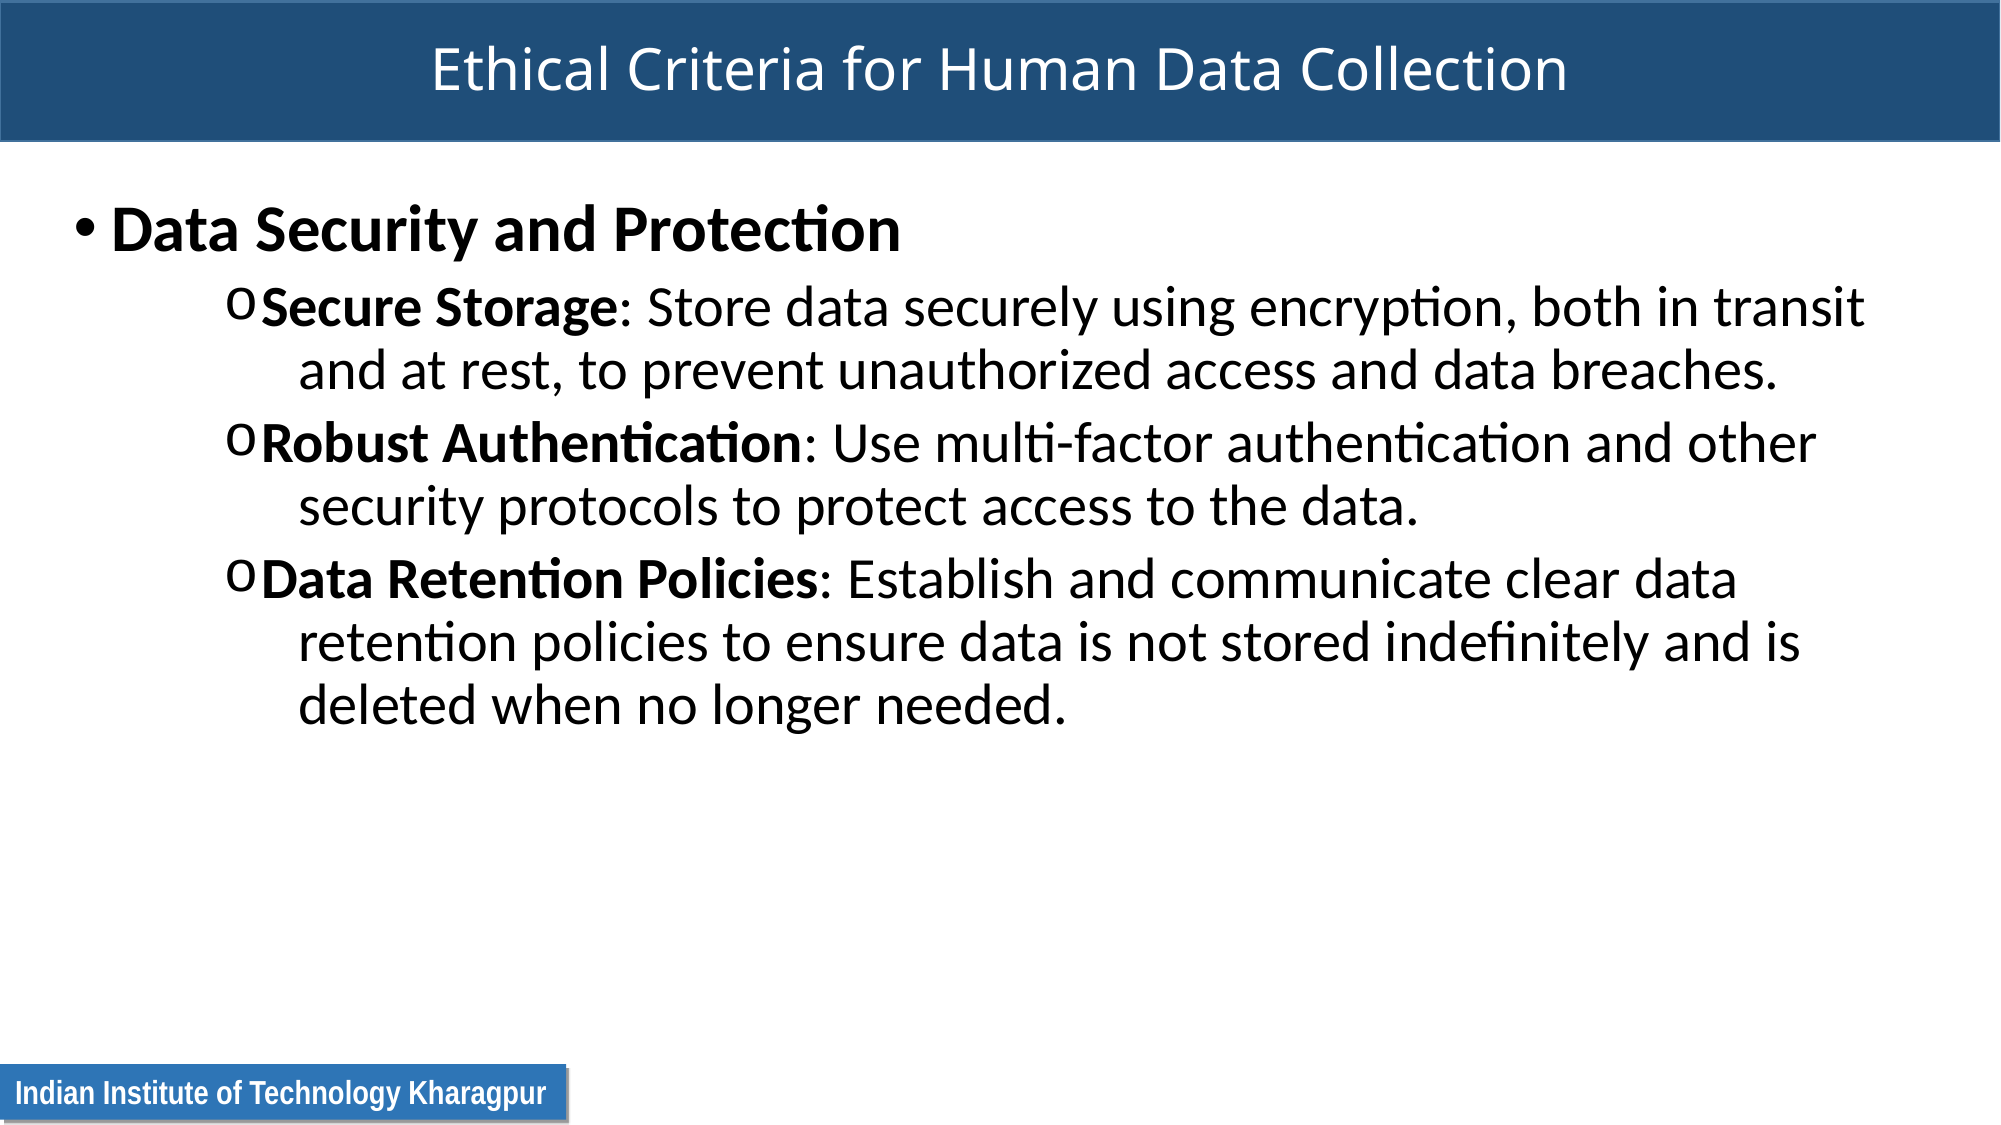

Ethical Criteria for Human Data Collection
# Data Security and Protection
Secure Storage: Store data securely using encryption, both in transit and at rest, to prevent unauthorized access and data breaches.
Robust Authentication: Use multi-factor authentication and other security protocols to protect access to the data.
Data Retention Policies: Establish and communicate clear data retention policies to ensure data is not stored indefinitely and is deleted when no longer needed.